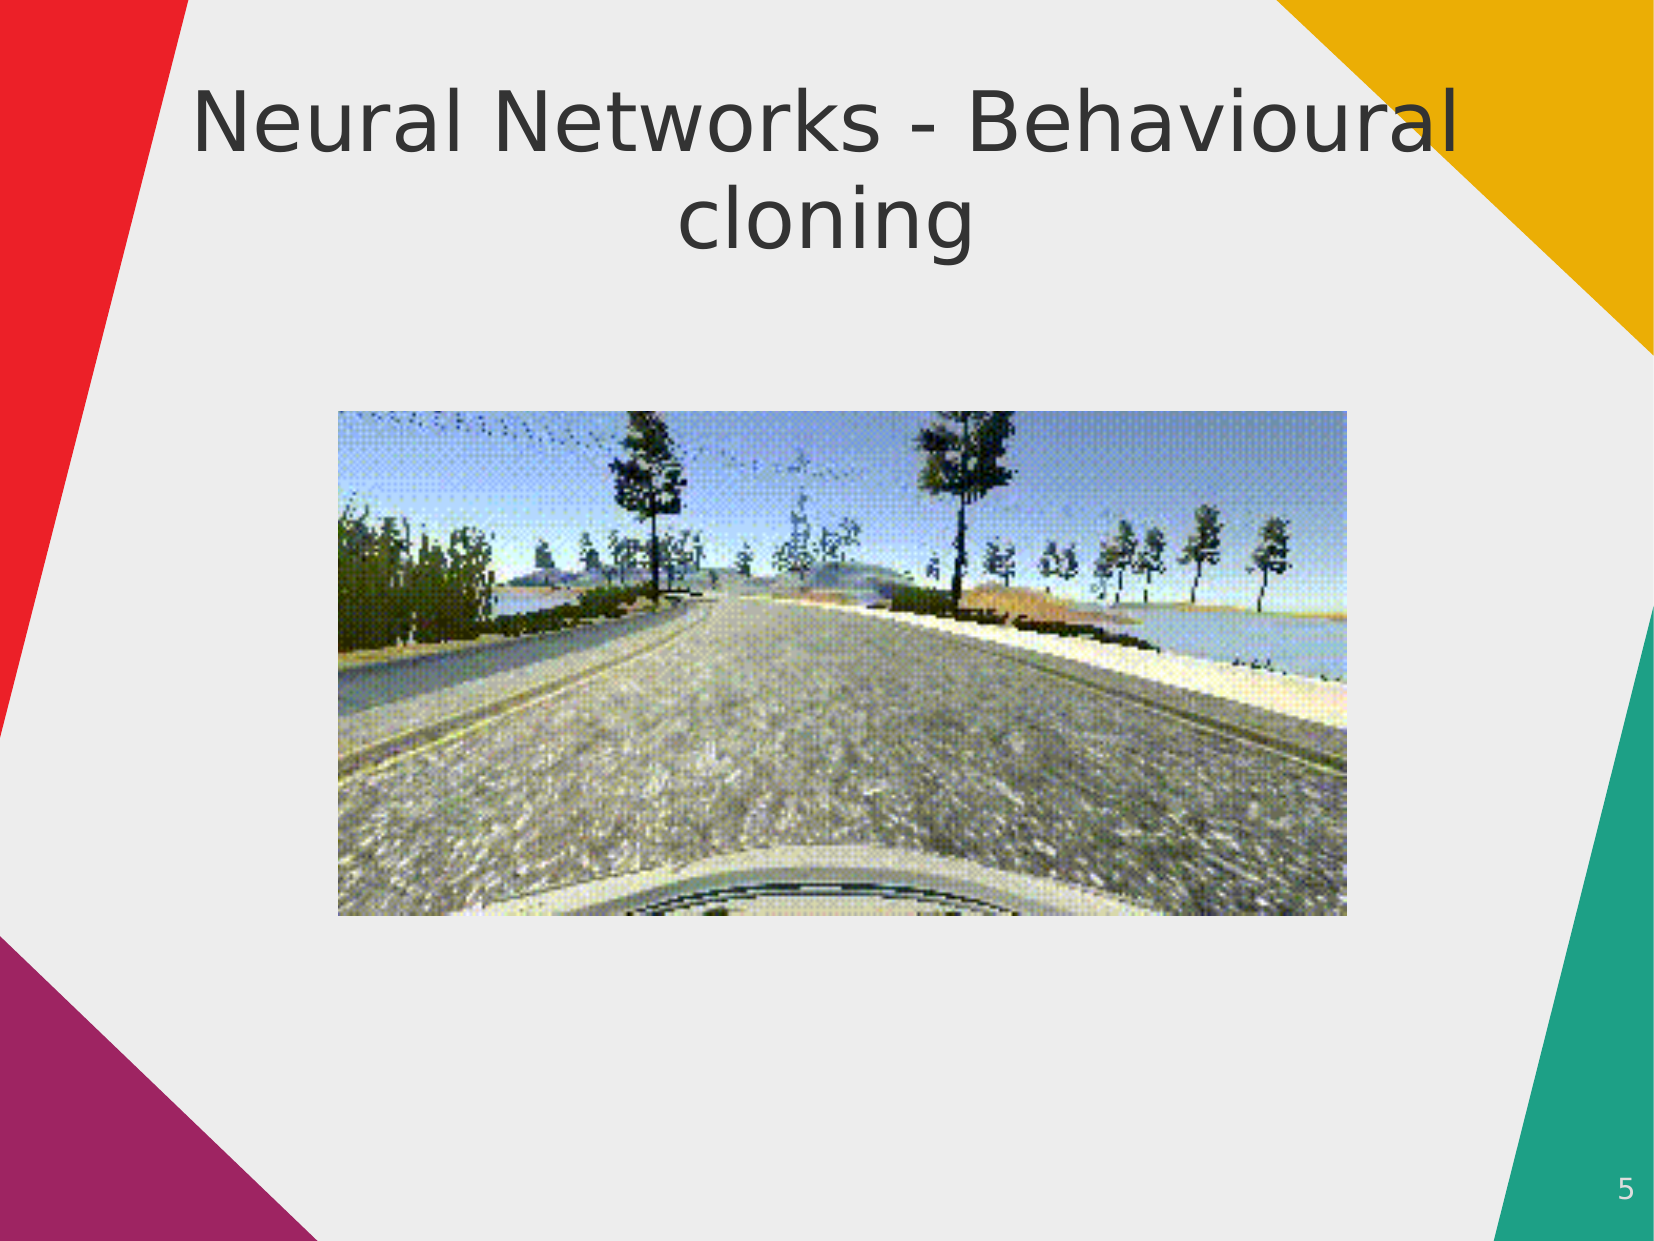

# Neural Networks - Behavioural cloning
5